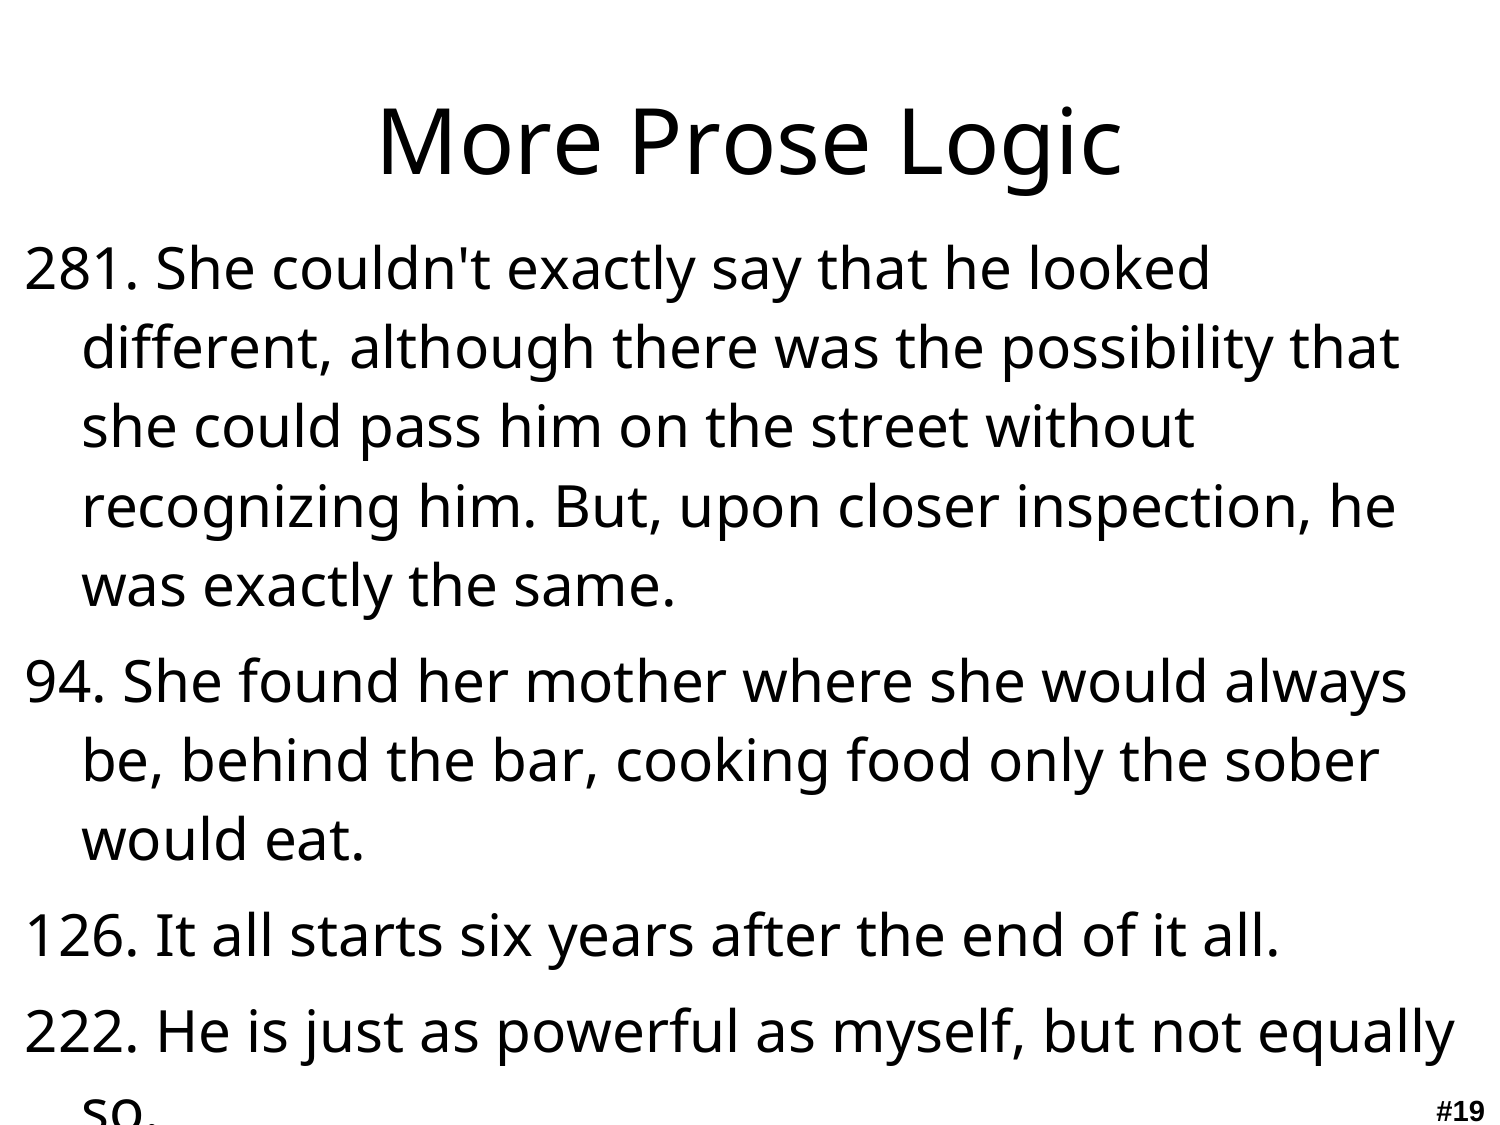

# More Prose Logic
281. She couldn't exactly say that he looked different, although there was the possibility that she could pass him on the street without recognizing him. But, upon closer inspection, he was exactly the same.
94. She found her mother where she would always be, behind the bar, cooking food only the sober would eat.
126. It all starts six years after the end of it all.
222. He is just as powerful as myself, but not equally so.
378. "Are you alright?" His voice sounded scared but his voice looked calm.
19